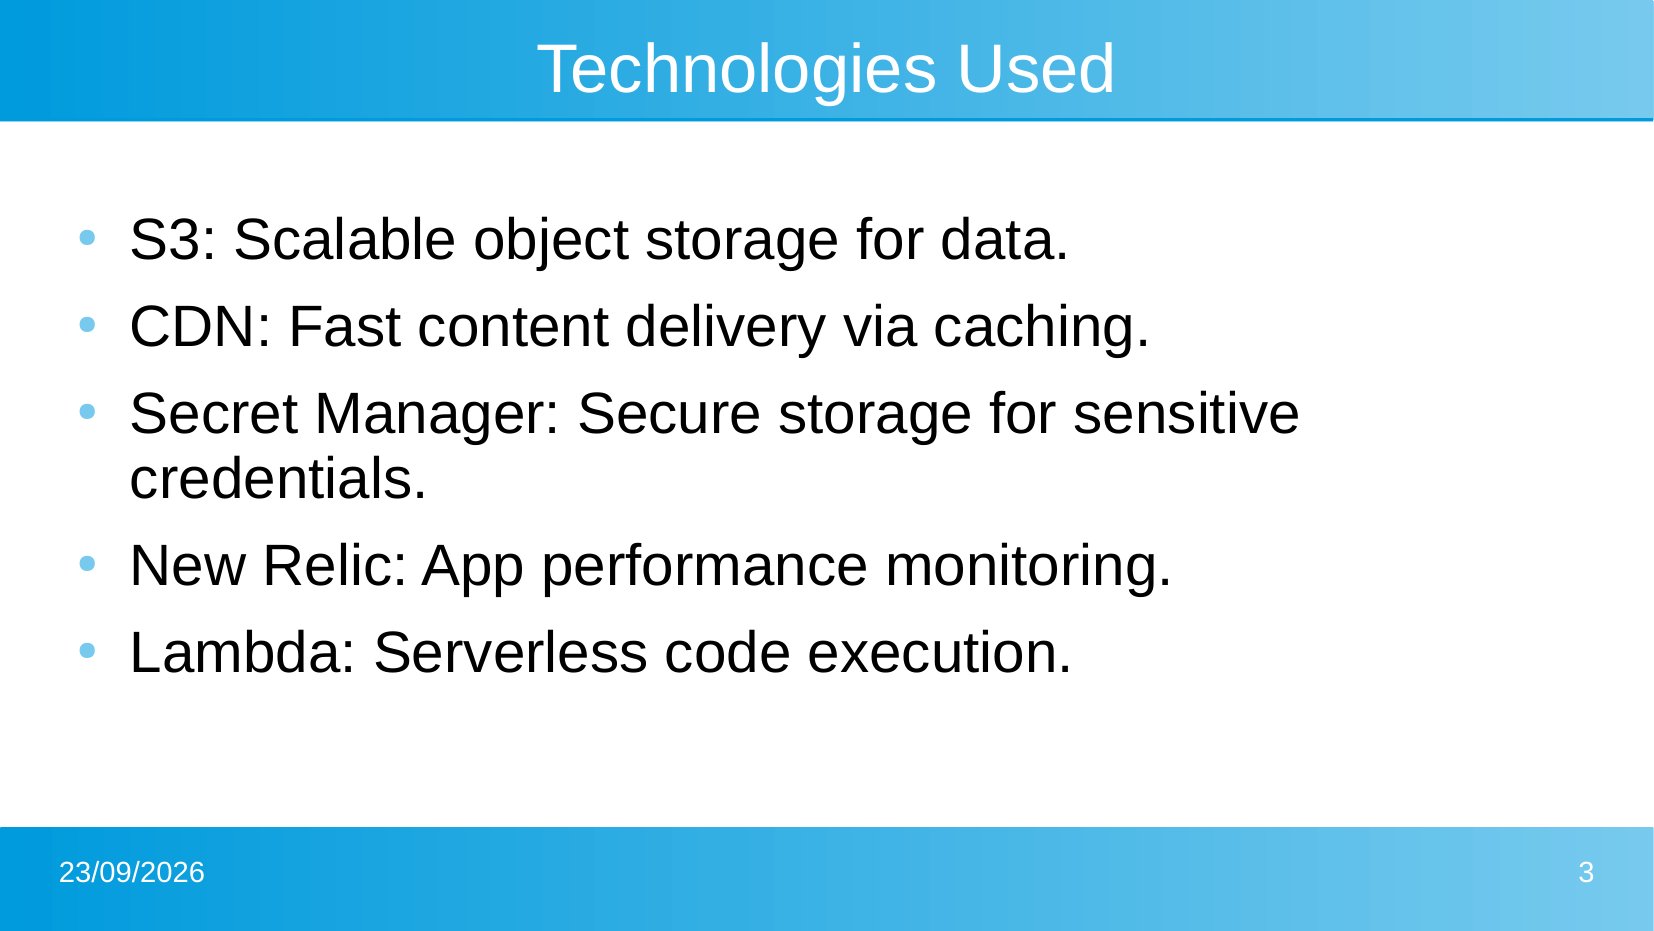

# Technologies Used
S3: Scalable object storage for data.
CDN: Fast content delivery via caching.
Secret Manager: Secure storage for sensitive credentials.
New Relic: App performance monitoring.
Lambda: Serverless code execution.
3